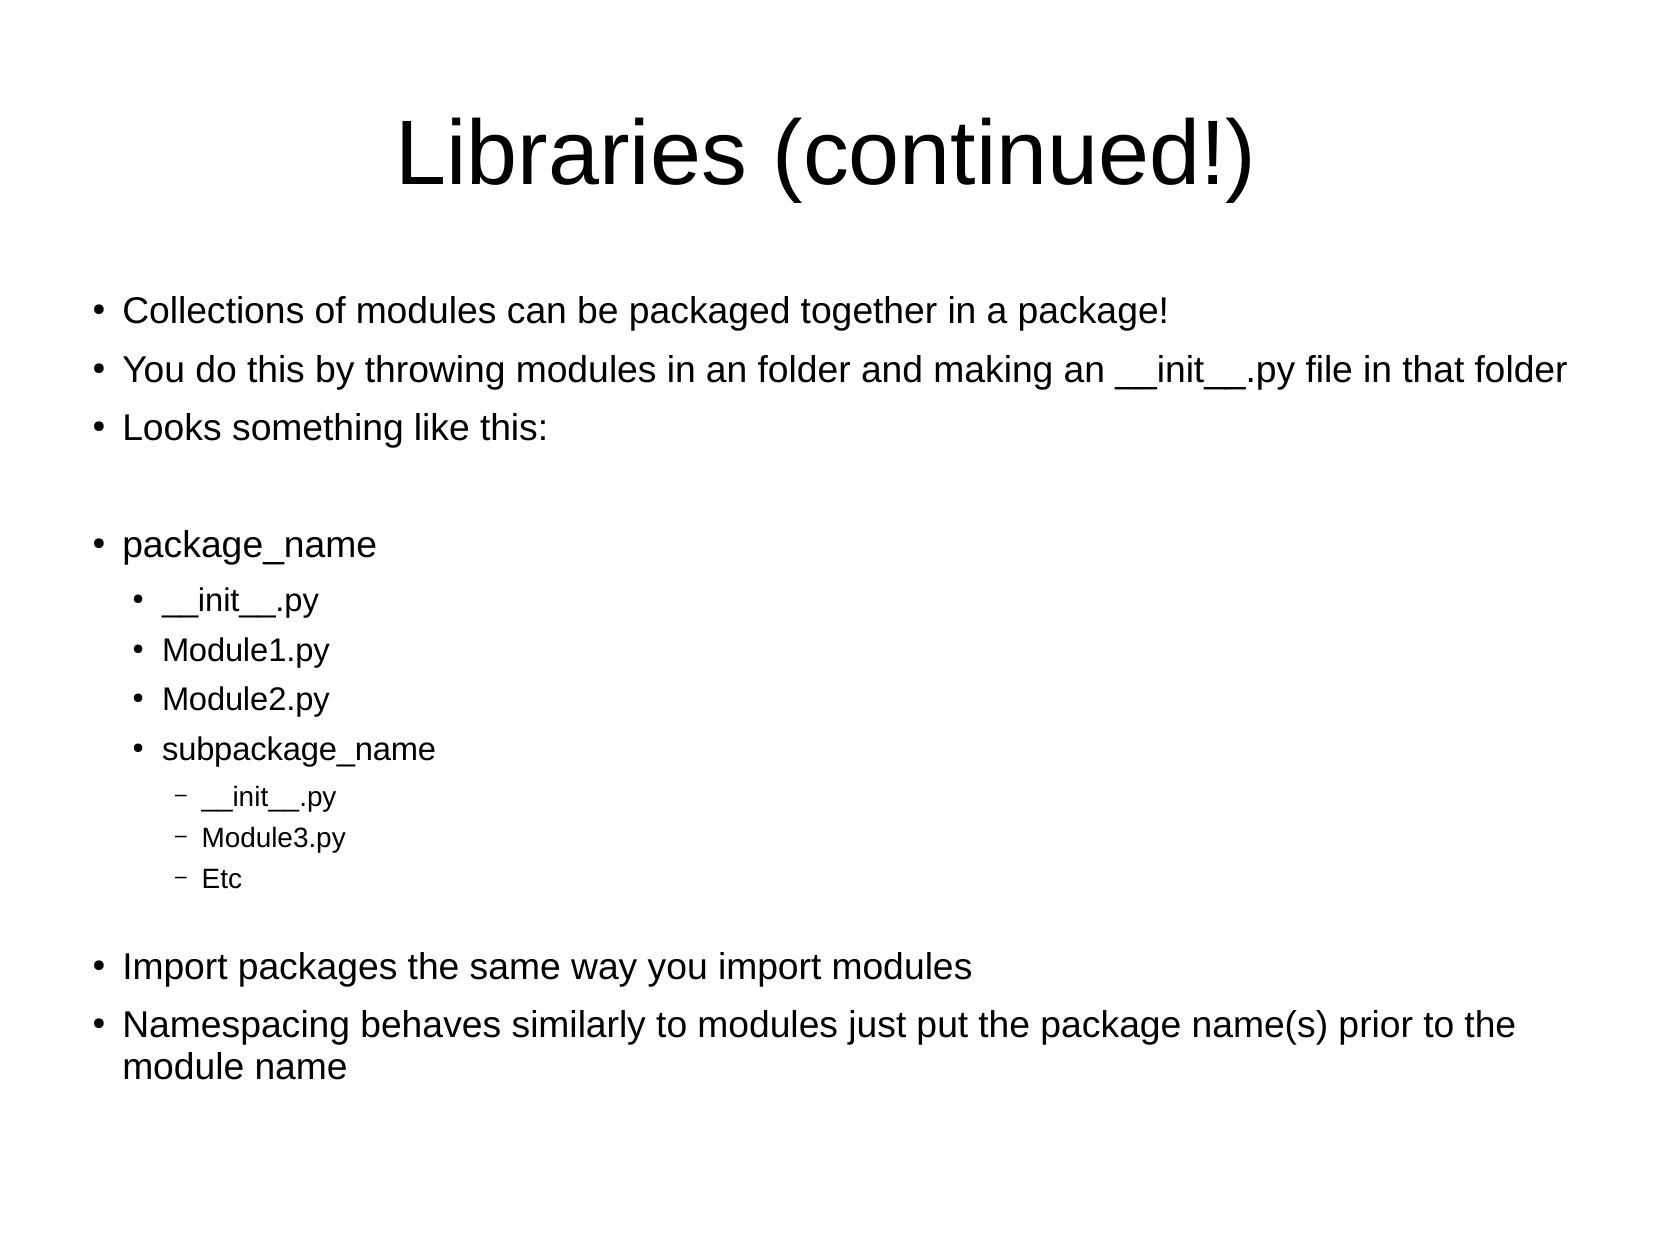

# Libraries (continued!)
Collections of modules can be packaged together in a package!
You do this by throwing modules in an folder and making an __init__.py file in that folder
Looks something like this:
package_name
__init__.py
Module1.py
Module2.py
subpackage_name
__init__.py
Module3.py
Etc
Import packages the same way you import modules
Namespacing behaves similarly to modules just put the package name(s) prior to the module name